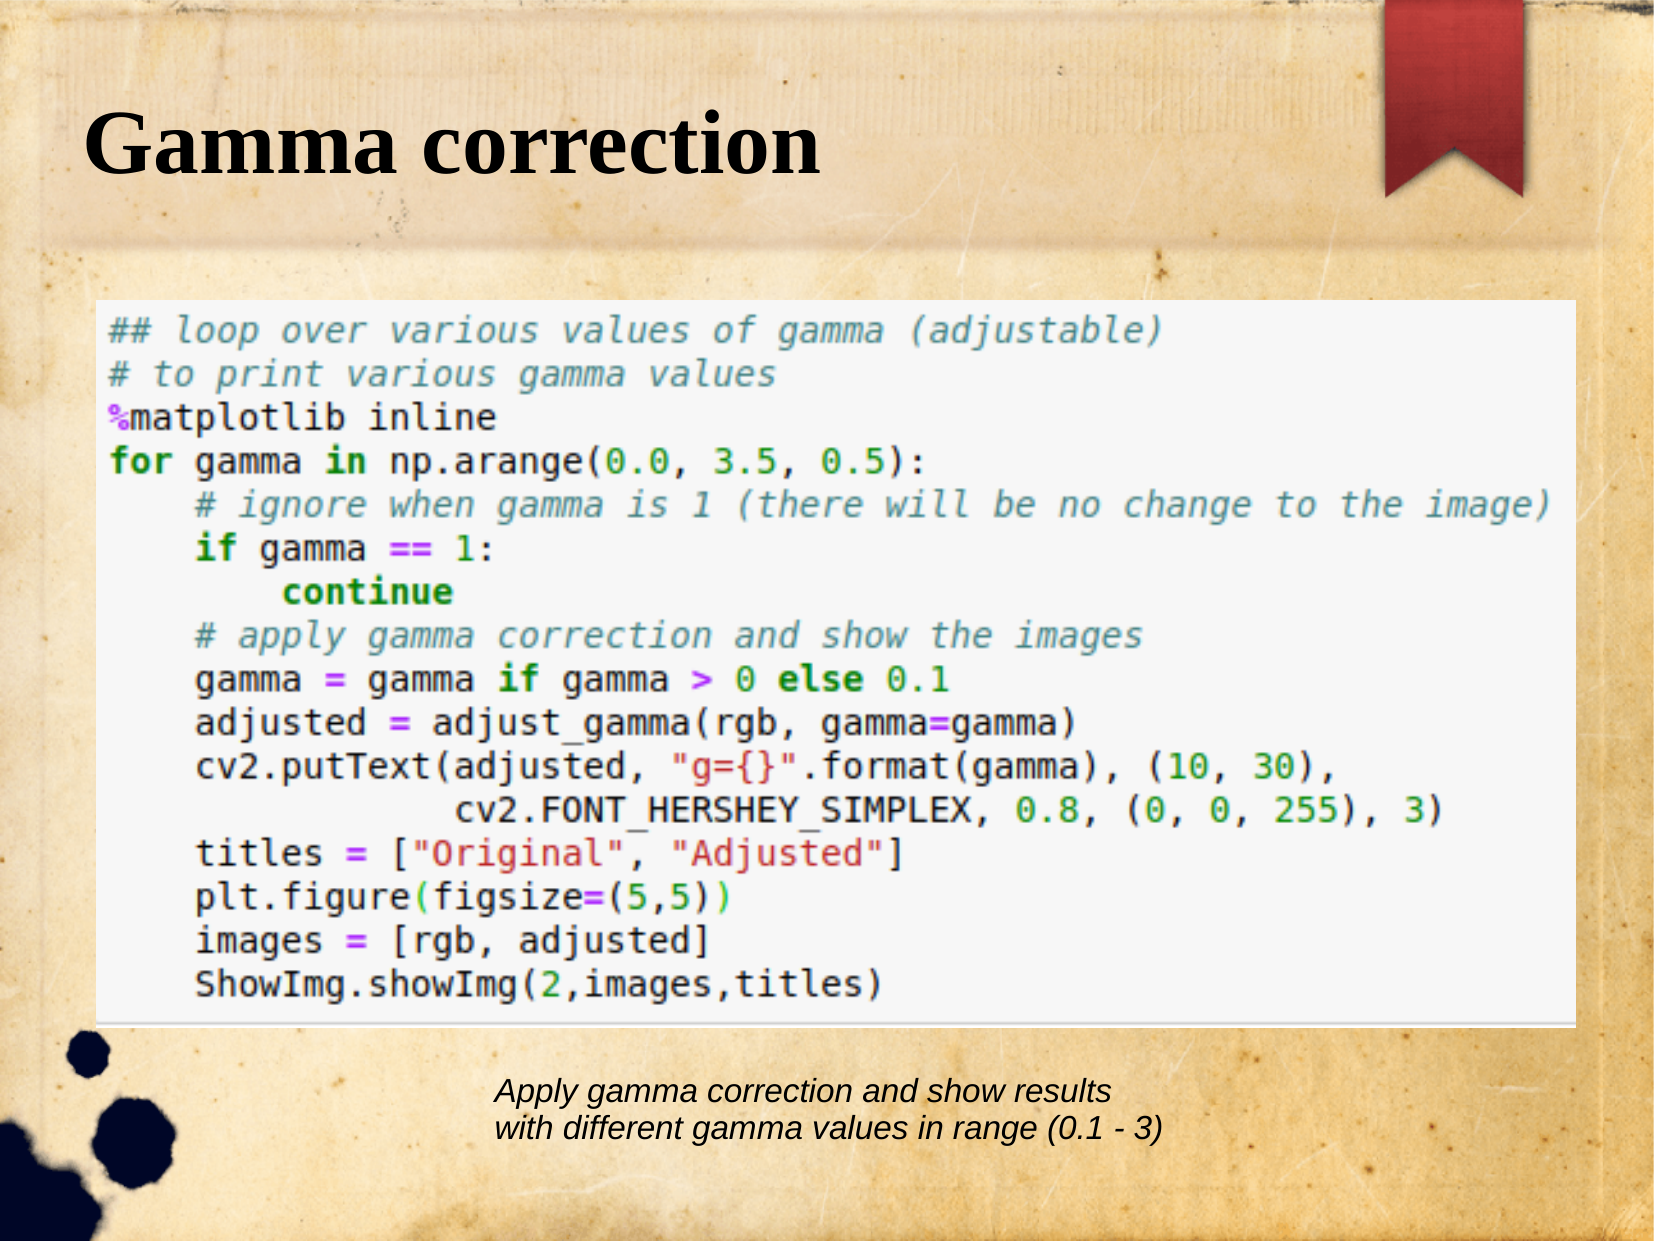

# Gamma correction
Apply gamma correction and show results
with different gamma values in range (0.1 - 3)